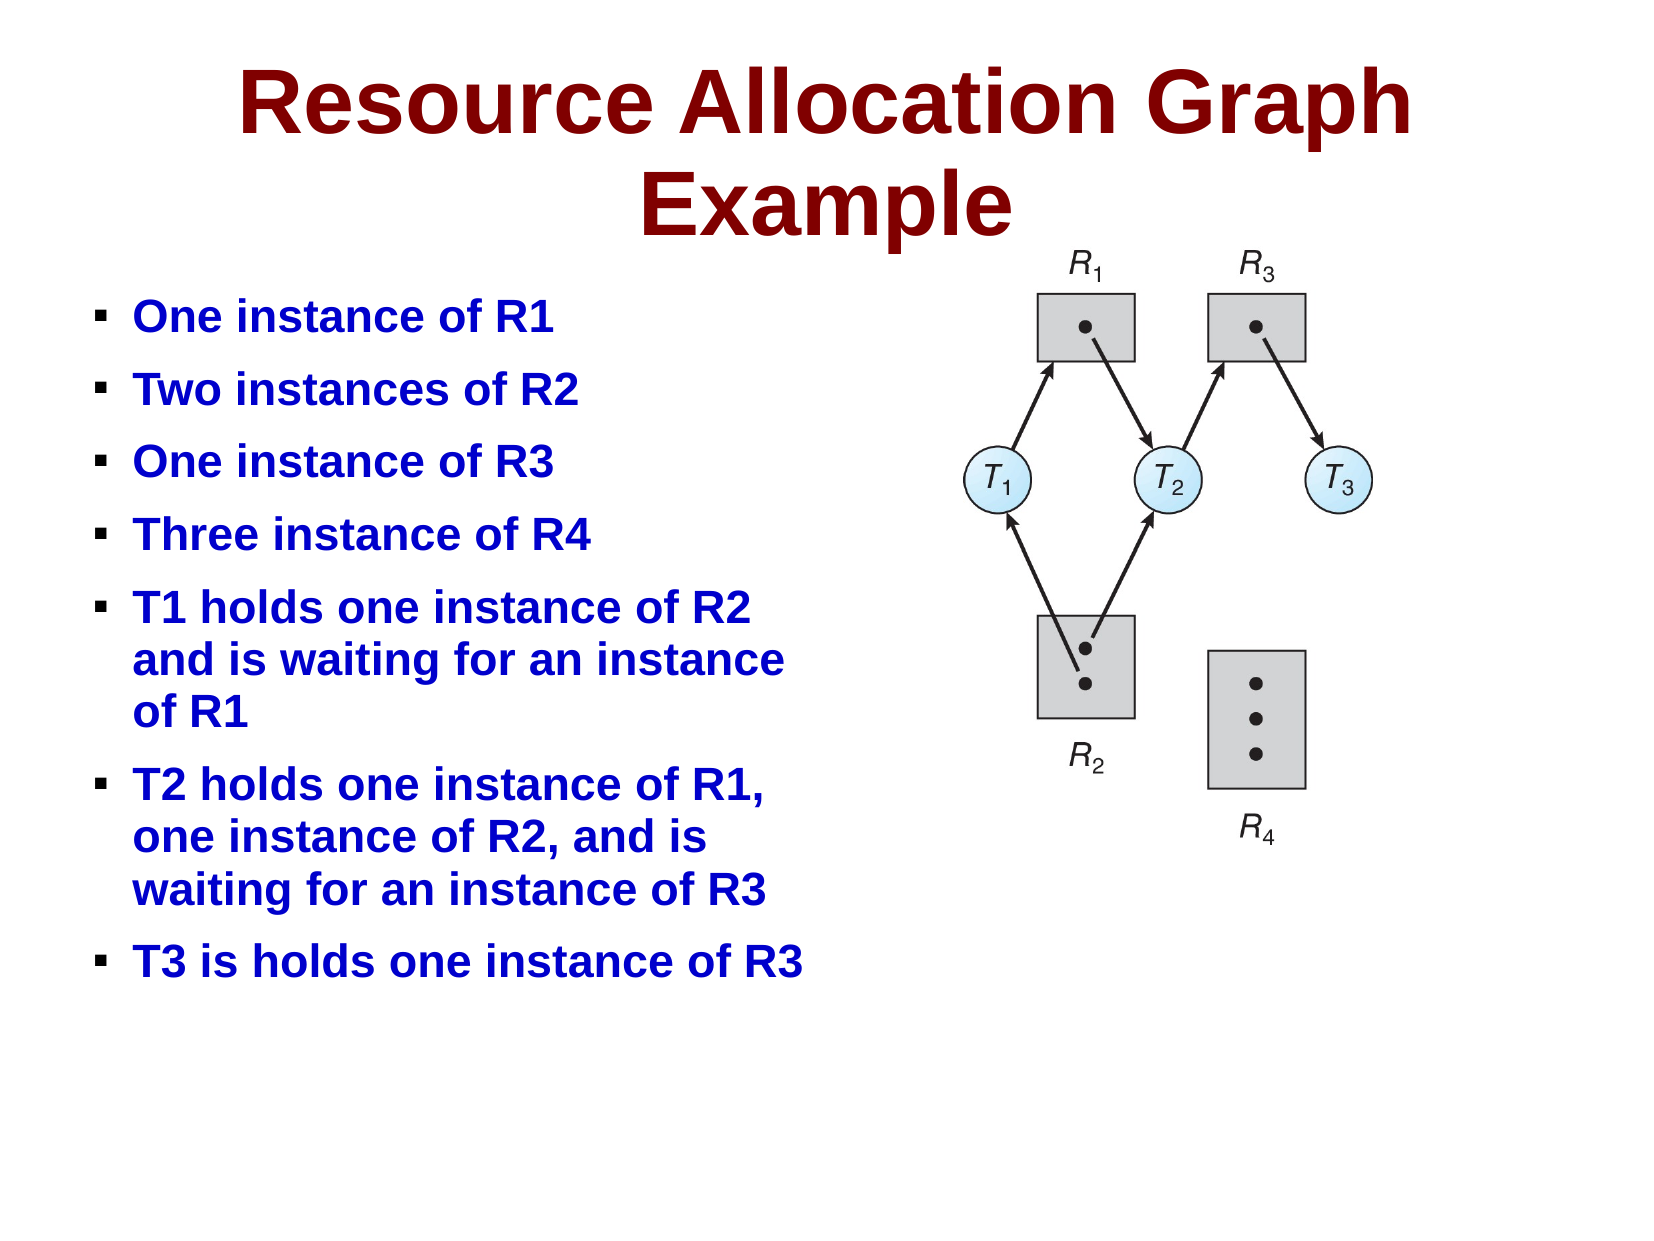

# Resource Allocation Graph Example
One instance of R1
Two instances of R2
One instance of R3
Three instance of R4
T1 holds one instance of R2 and is waiting for an instance of R1
T2 holds one instance of R1, one instance of R2, and is waiting for an instance of R3
T3 is holds one instance of R3